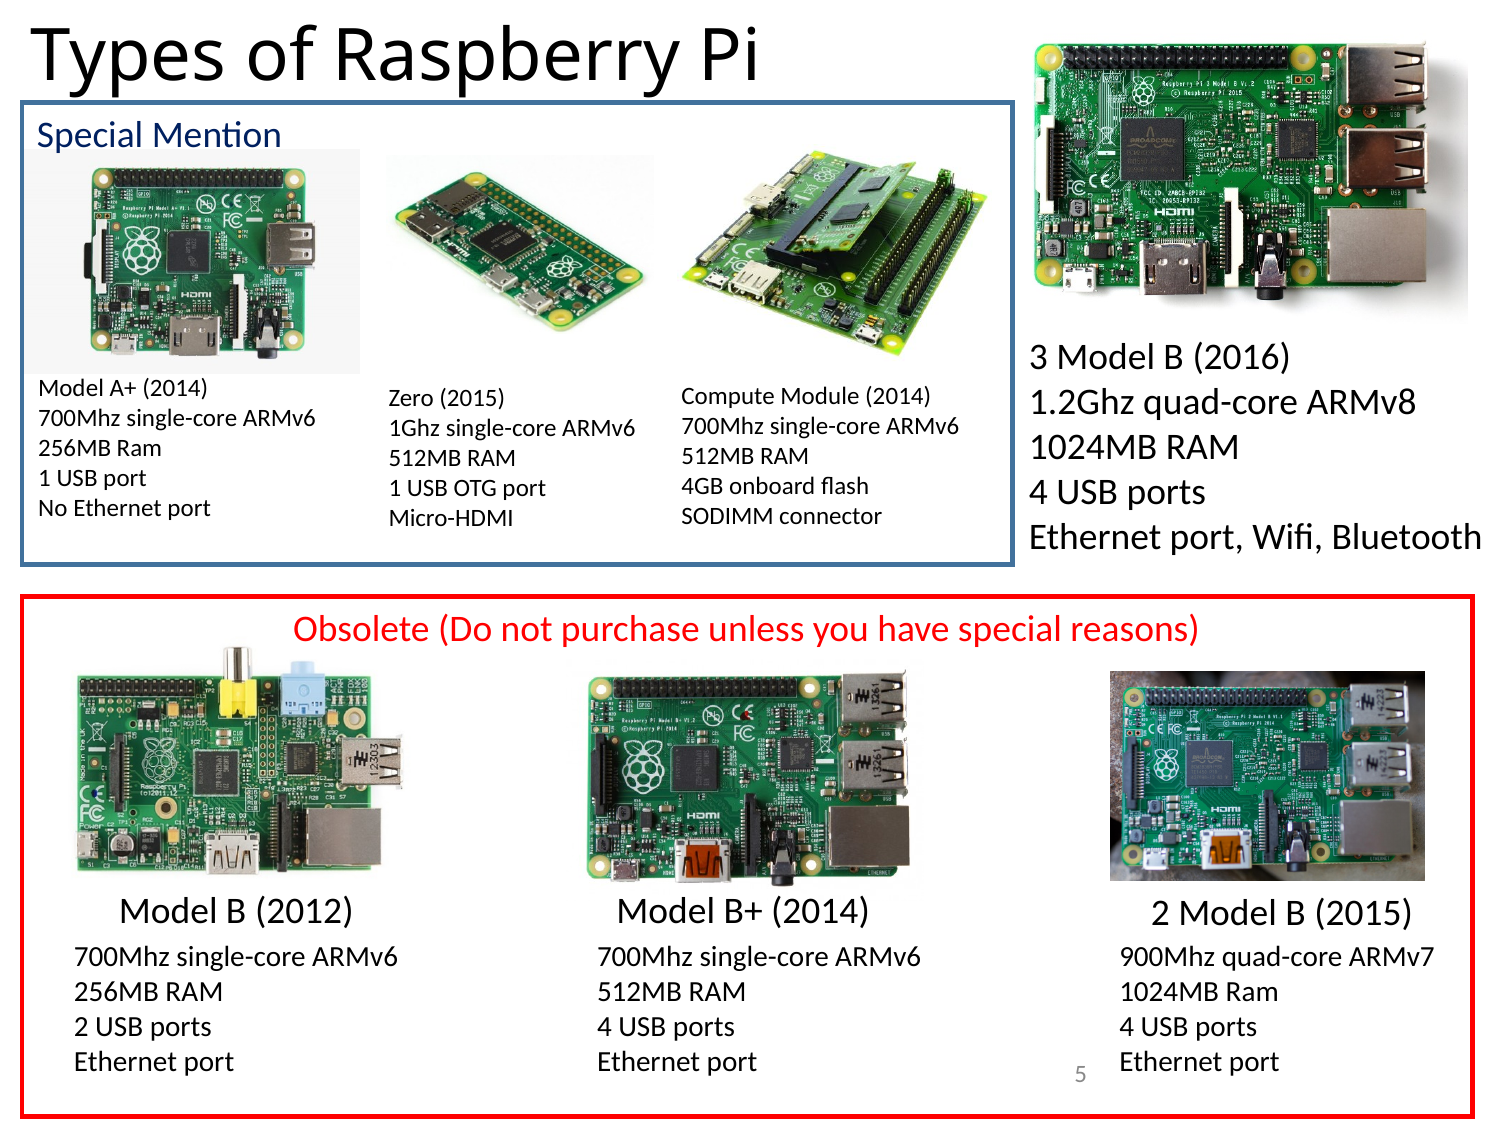

# Types of Raspberry Pi
Special Mention
3 Model B (2016)
1.2Ghz quad-core ARMv8
1024MB RAM
4 USB ports
Ethernet port, Wifi, Bluetooth
Model A+ (2014)
700Mhz single-core ARMv6
256MB Ram
1 USB port
No Ethernet port
Compute Module (2014)
700Mhz single-core ARMv6
512MB RAM
4GB onboard flash
SODIMM connector
Zero (2015)
1Ghz single-core ARMv6
512MB RAM
1 USB OTG port
Micro-HDMI
Obsolete (Do not purchase unless you have special reasons)
Model B (2012)
Model B+ (2014)
2 Model B (2015)
900Mhz quad-core ARMv7
1024MB Ram
4 USB ports
Ethernet port
700Mhz single-core ARMv6
256MB RAM
2 USB ports
Ethernet port
700Mhz single-core ARMv6
512MB RAM
4 USB ports
Ethernet port